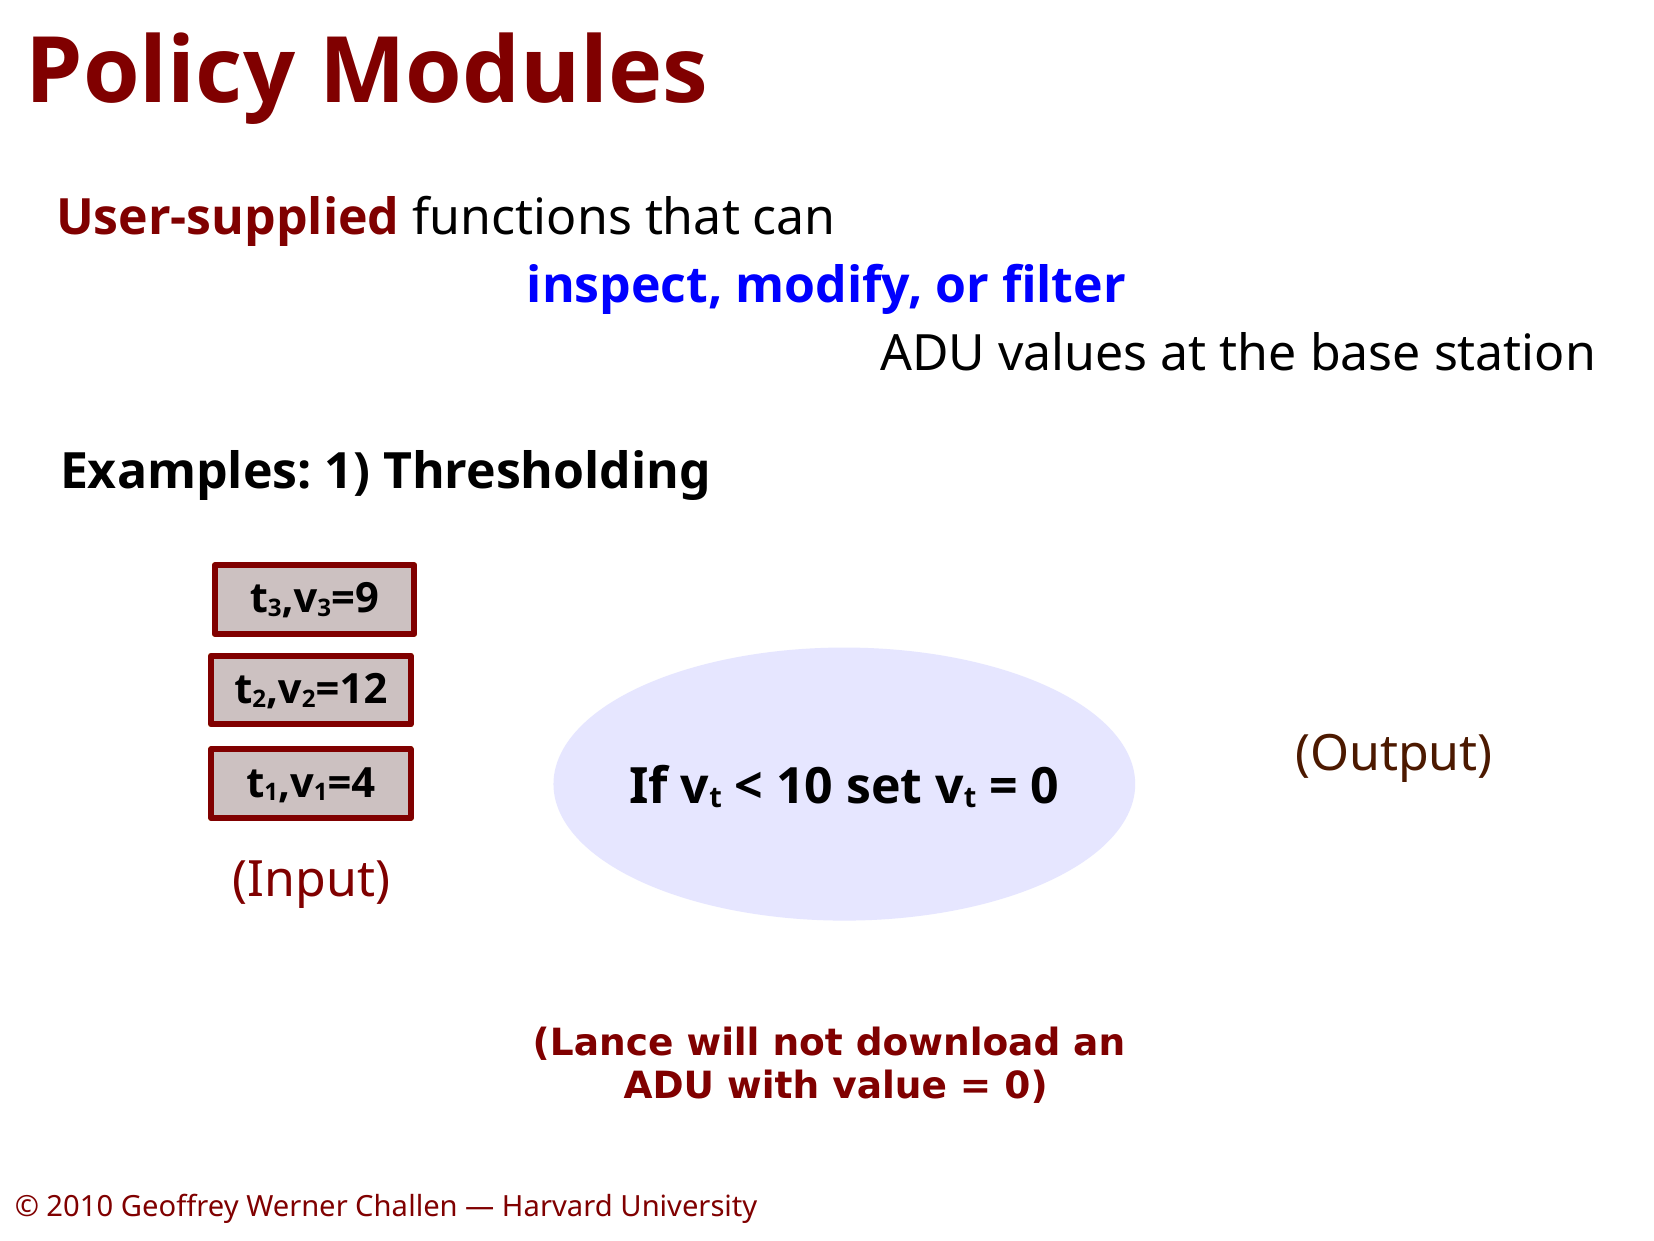

# Policy Modules
User-supplied functions that can
inspect, modify, or filter
ADU values at the base station
Examples: 1) Thresholding
t3,v3=9
t3,v3=9
If vt < 10 set vt = 0
t2,v2=12
t2,v2=12
(Output)
t1,v1=4
t1,v1=4
t1,v1=0
t2,v2=12
t3,v3=0
(Input)
(Lance will not download an
ADU with value = 0)